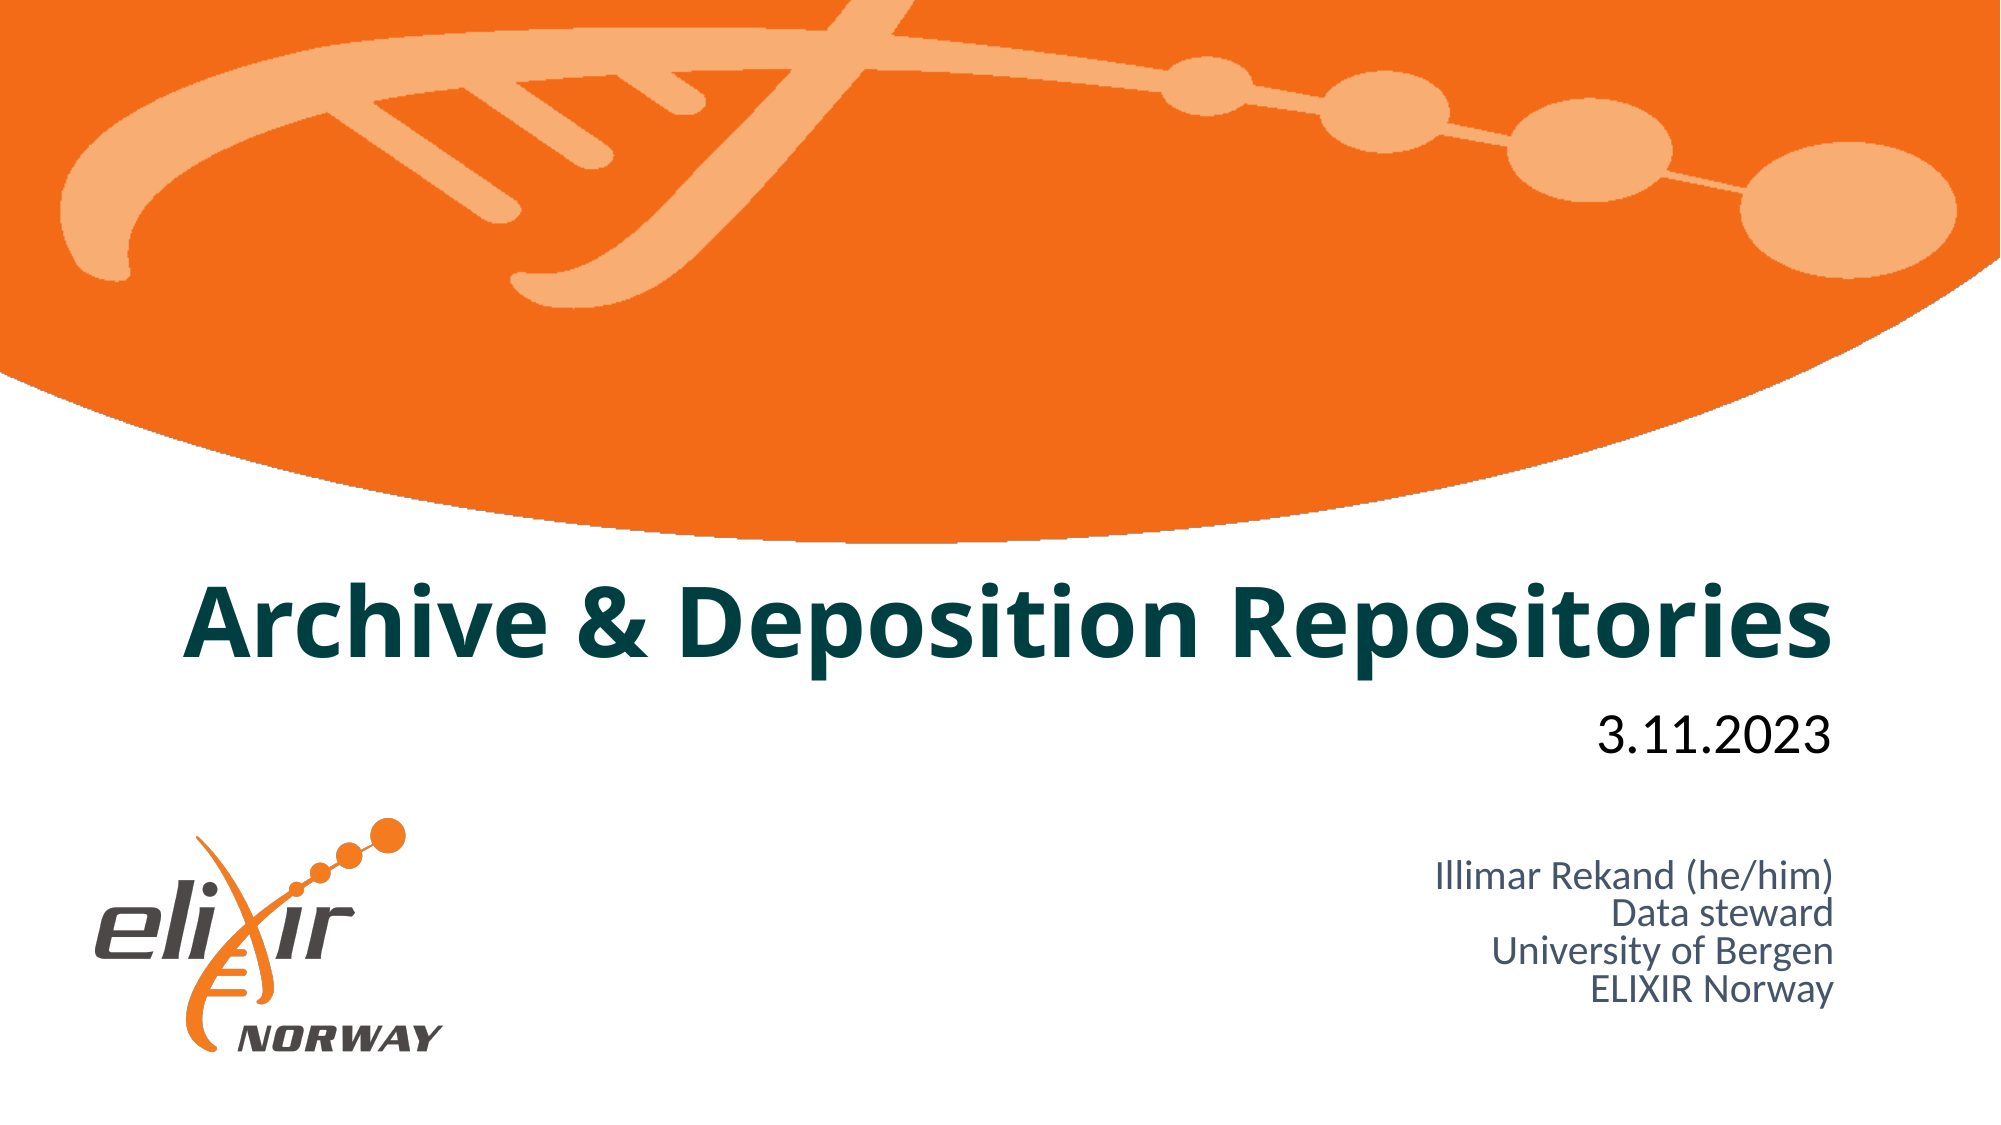

# Archive & Deposition Repositories
3.11.2023
Illimar Rekand (he/him)
Data steward
University of Bergen
ELIXIR Norway